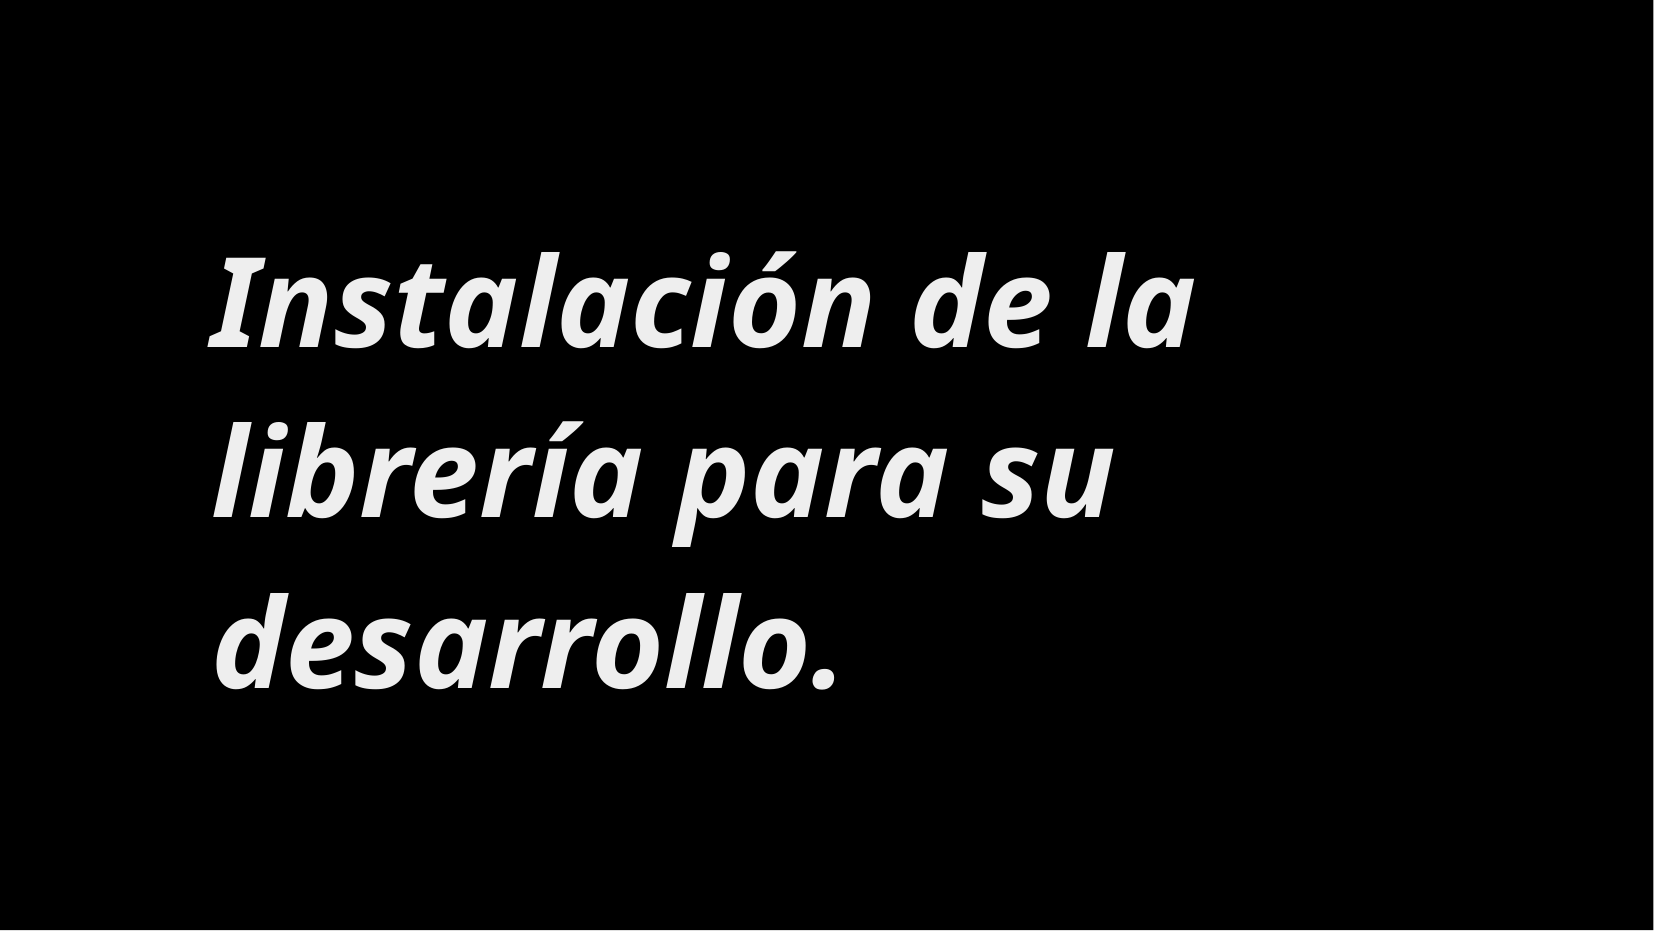

Instalación de la librería para su desarrollo.